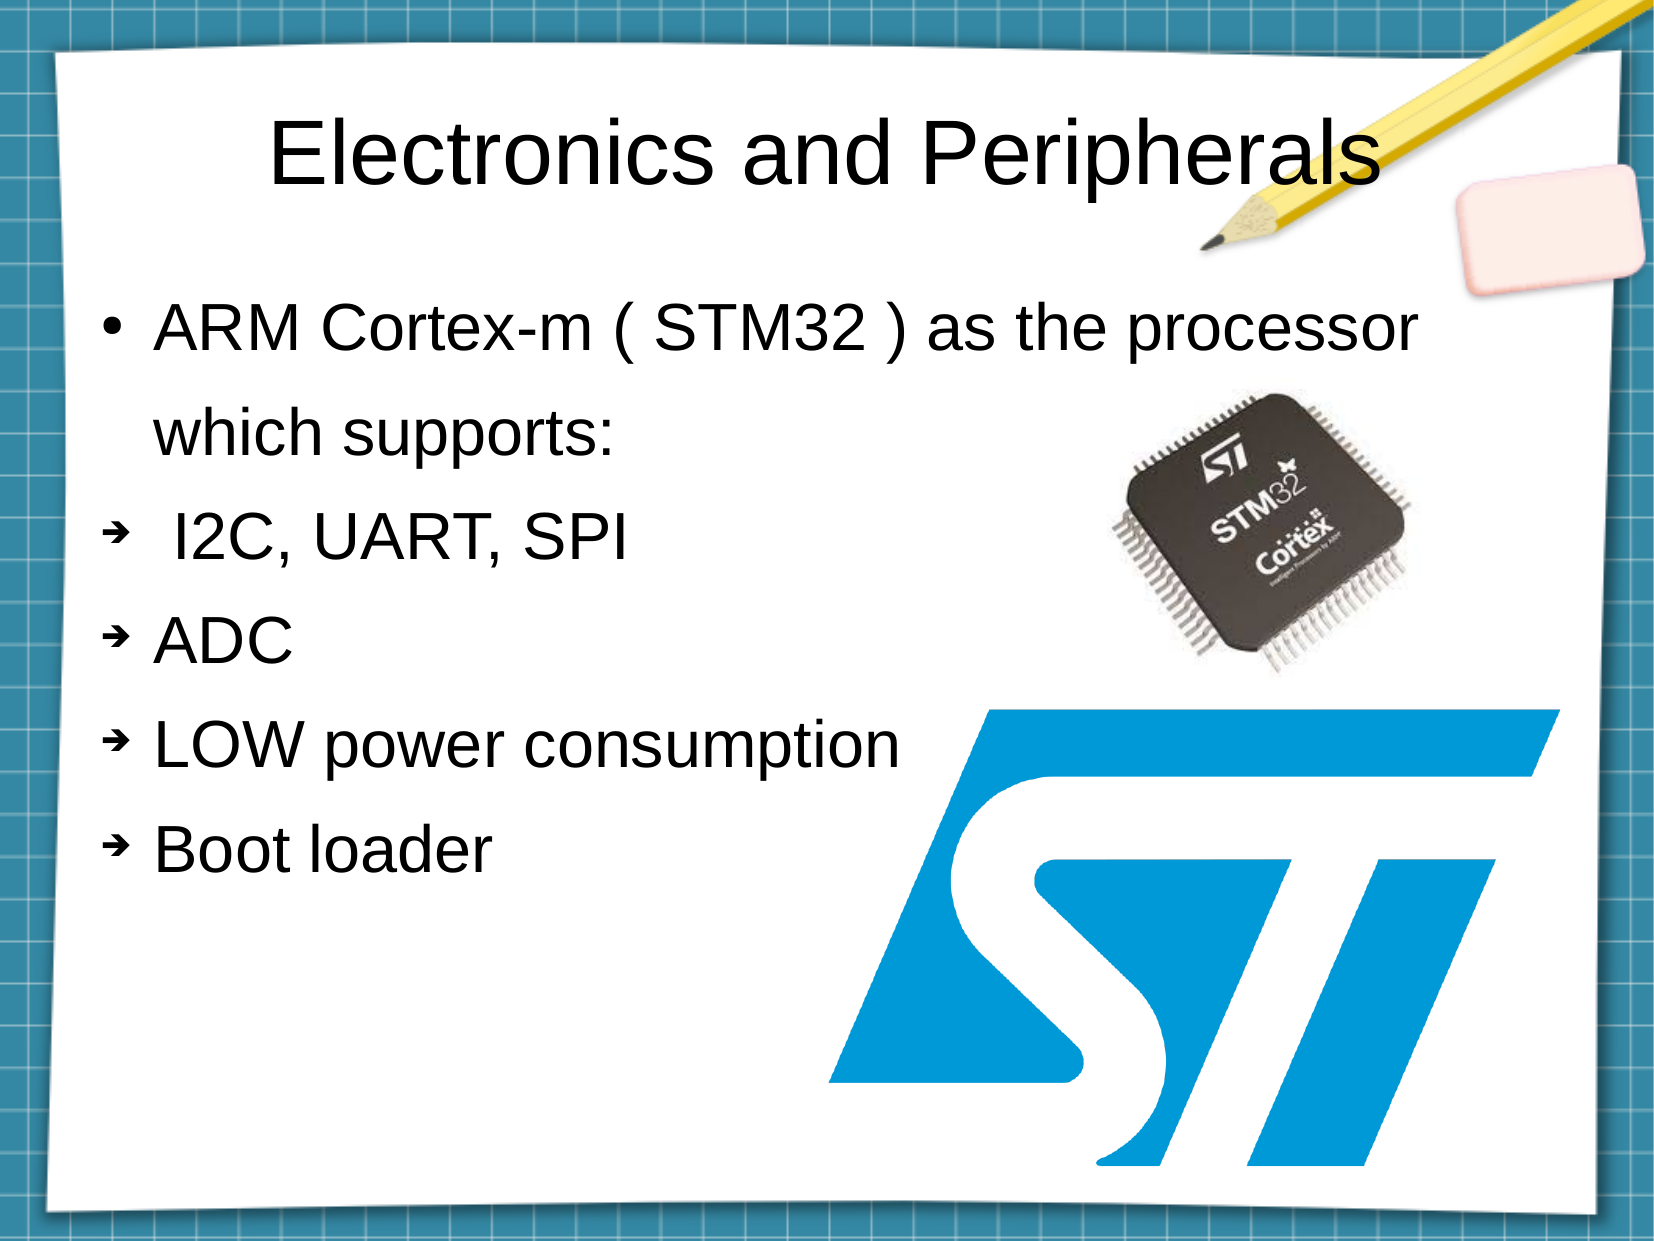

# Electronics and Peripherals
ARM Cortex-m ( STM32 ) as the processor
which supports:
 I2C, UART, SPI
ADC
LOW power consumption
Boot loader